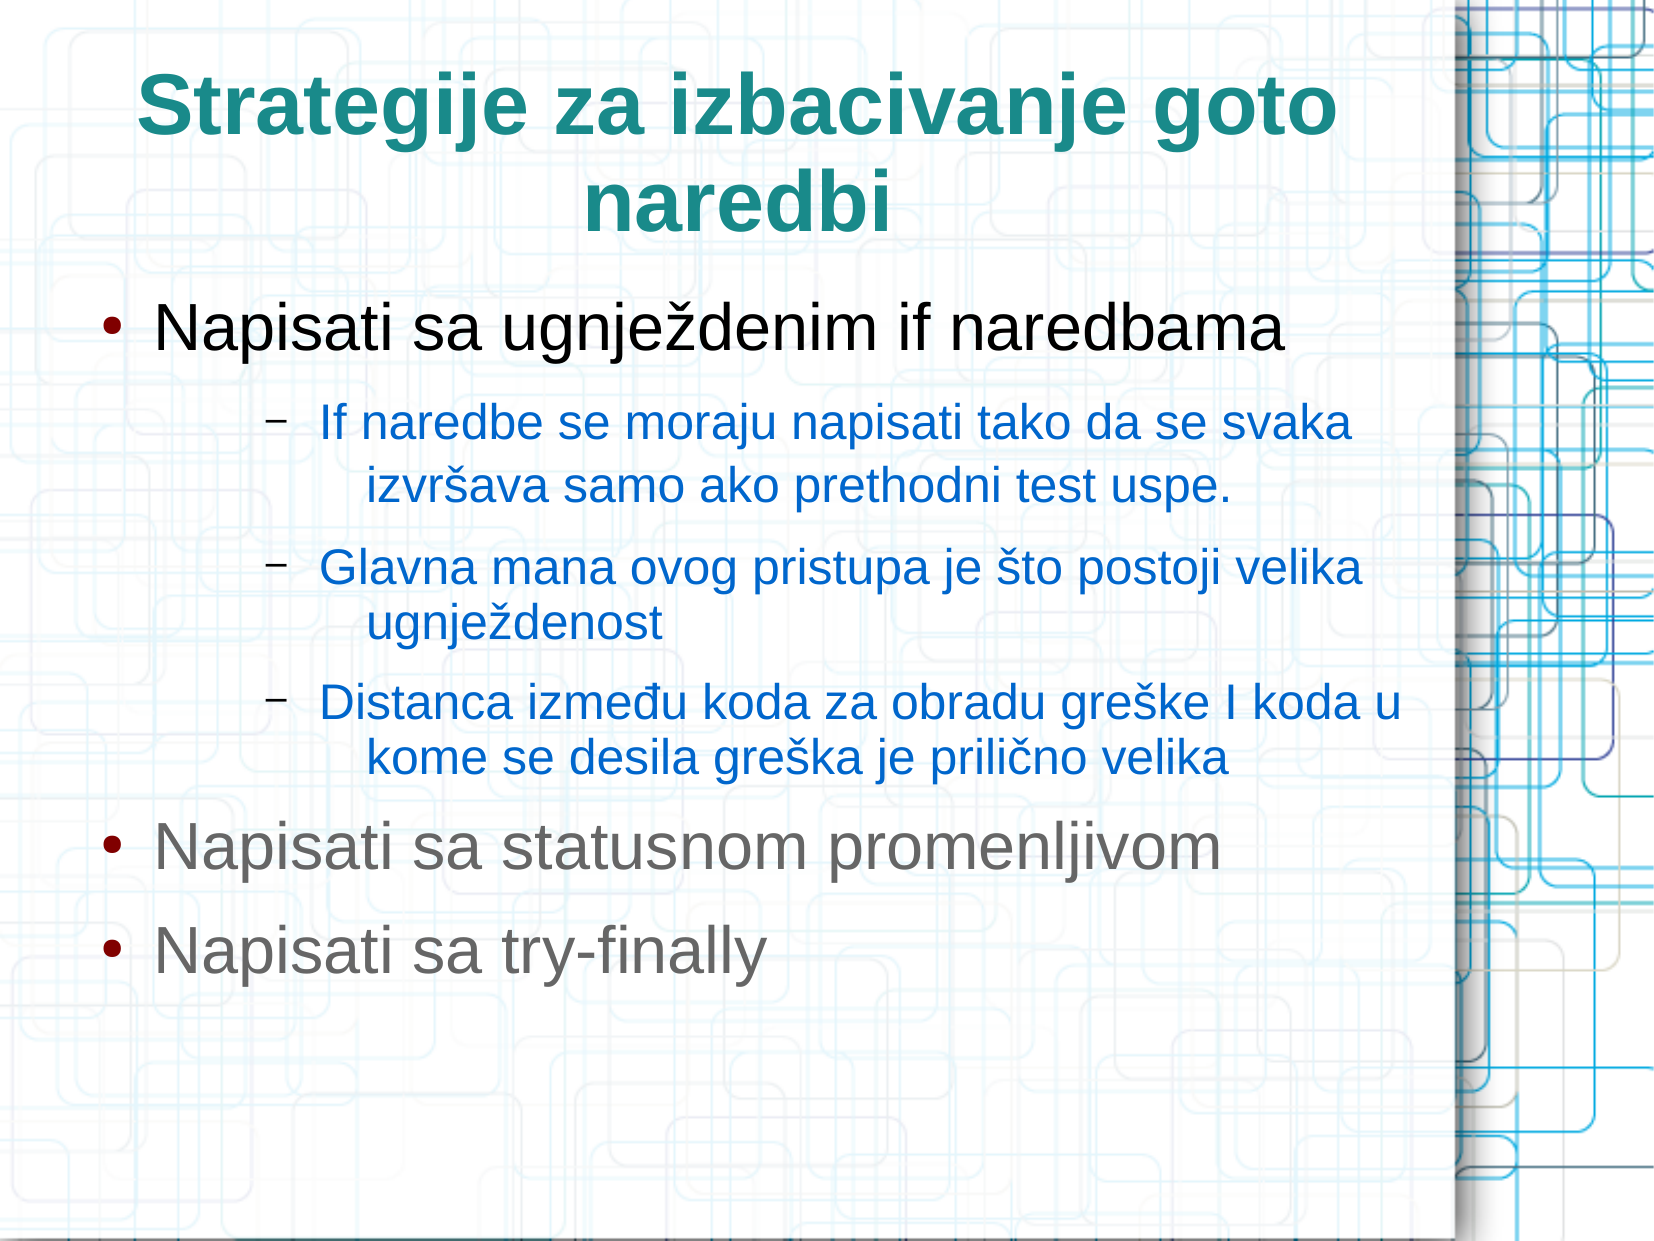

# Strategije za izbacivanje goto naredbi
Napisati sa ugnježdenim if naredbama
If naredbe se moraju napisati tako da se svaka izvršava samo ako prethodni test uspe.
Glavna mana ovog pristupa je što postoji velika ugnježdenost
Distanca između koda za obradu greške I koda u kome se desila greška je prilično velika
Napisati sa statusnom promenljivom
Napisati sa try-finally